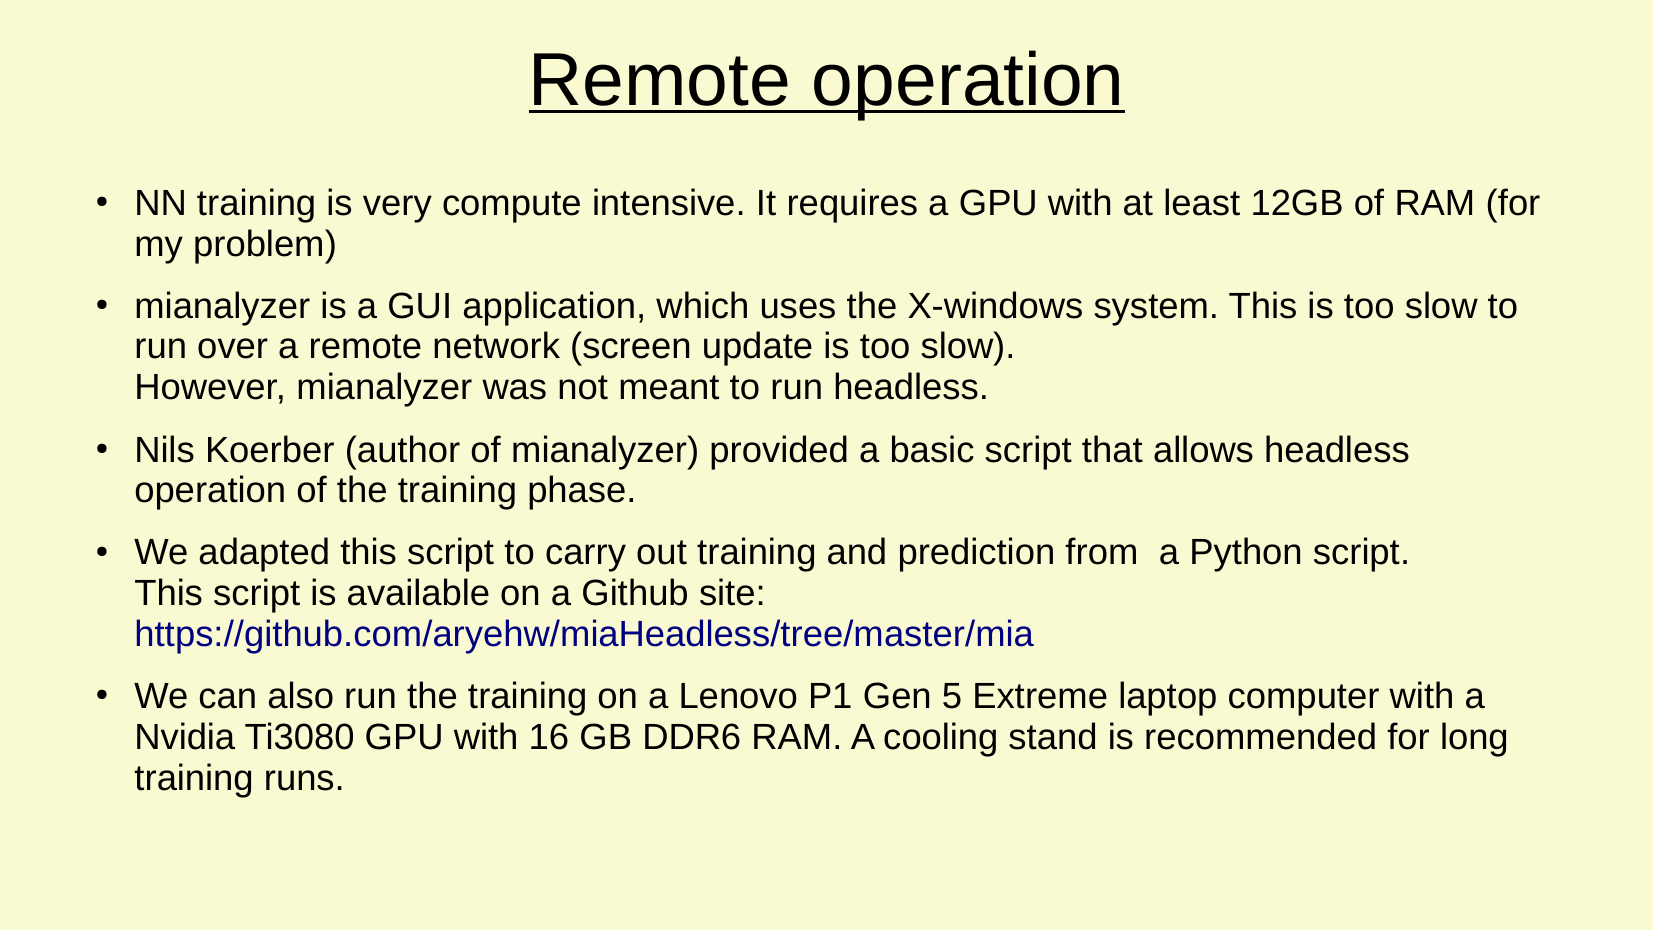

# Remote operation
NN training is very compute intensive. It requires a GPU with at least 12GB of RAM (for my problem)
mianalyzer is a GUI application, which uses the X-windows system. This is too slow to run over a remote network (screen update is too slow).
However, mianalyzer was not meant to run headless.
Nils Koerber (author of mianalyzer) provided a basic script that allows headless operation of the training phase.
We adapted this script to carry out training and prediction from a Python script.
This script is available on a Github site:
https://github.com/aryehw/miaHeadless/tree/master/mia
We can also run the training on a Lenovo P1 Gen 5 Extreme laptop computer with a
Nvidia Ti3080 GPU with 16 GB DDR6 RAM. A cooling stand is recommended for long training runs.